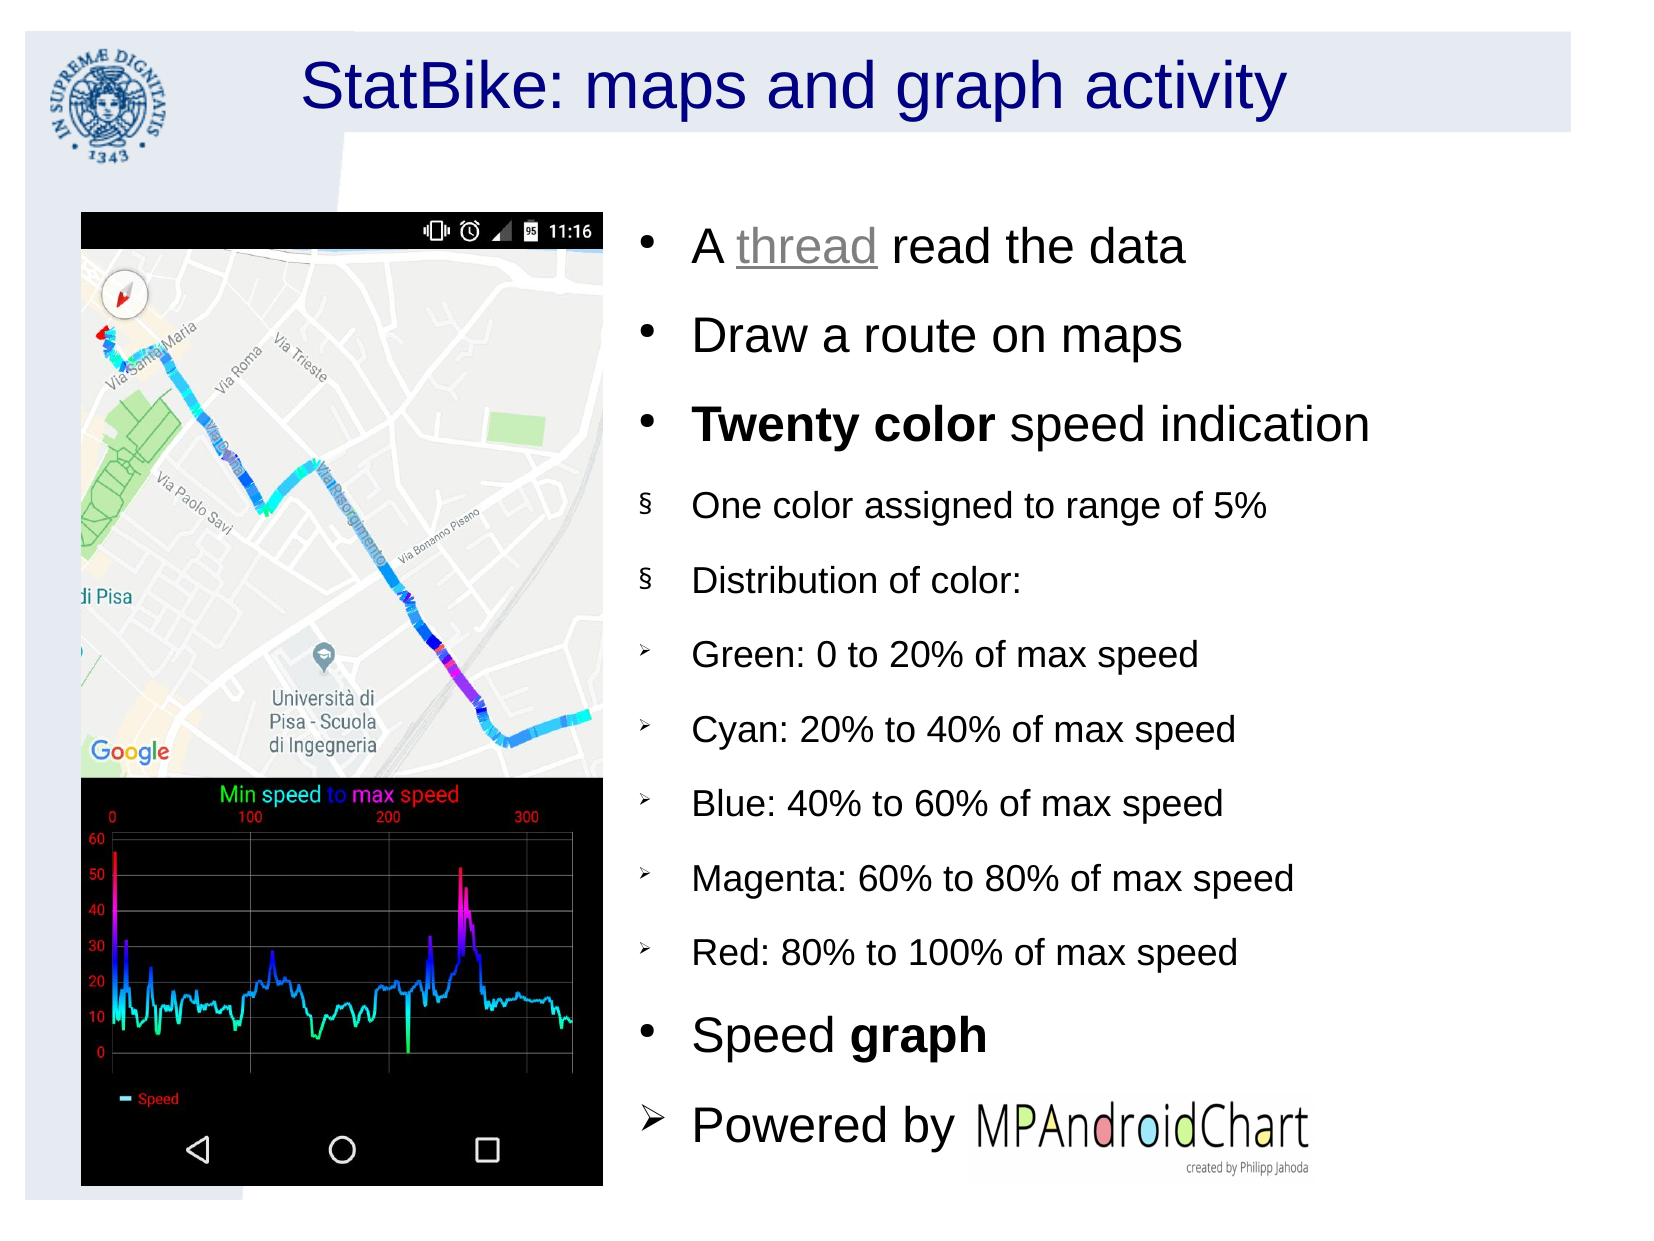

# StatBike: maps and graph activity
A thread read the data
Draw a route on maps
Twenty color speed indication
One color assigned to range of 5%
Distribution of color:
Green: 0 to 20% of max speed
Cyan: 20% to 40% of max speed
Blue: 40% to 60% of max speed
Magenta: 60% to 80% of max speed
Red: 80% to 100% of max speed
Speed graph
Powered by